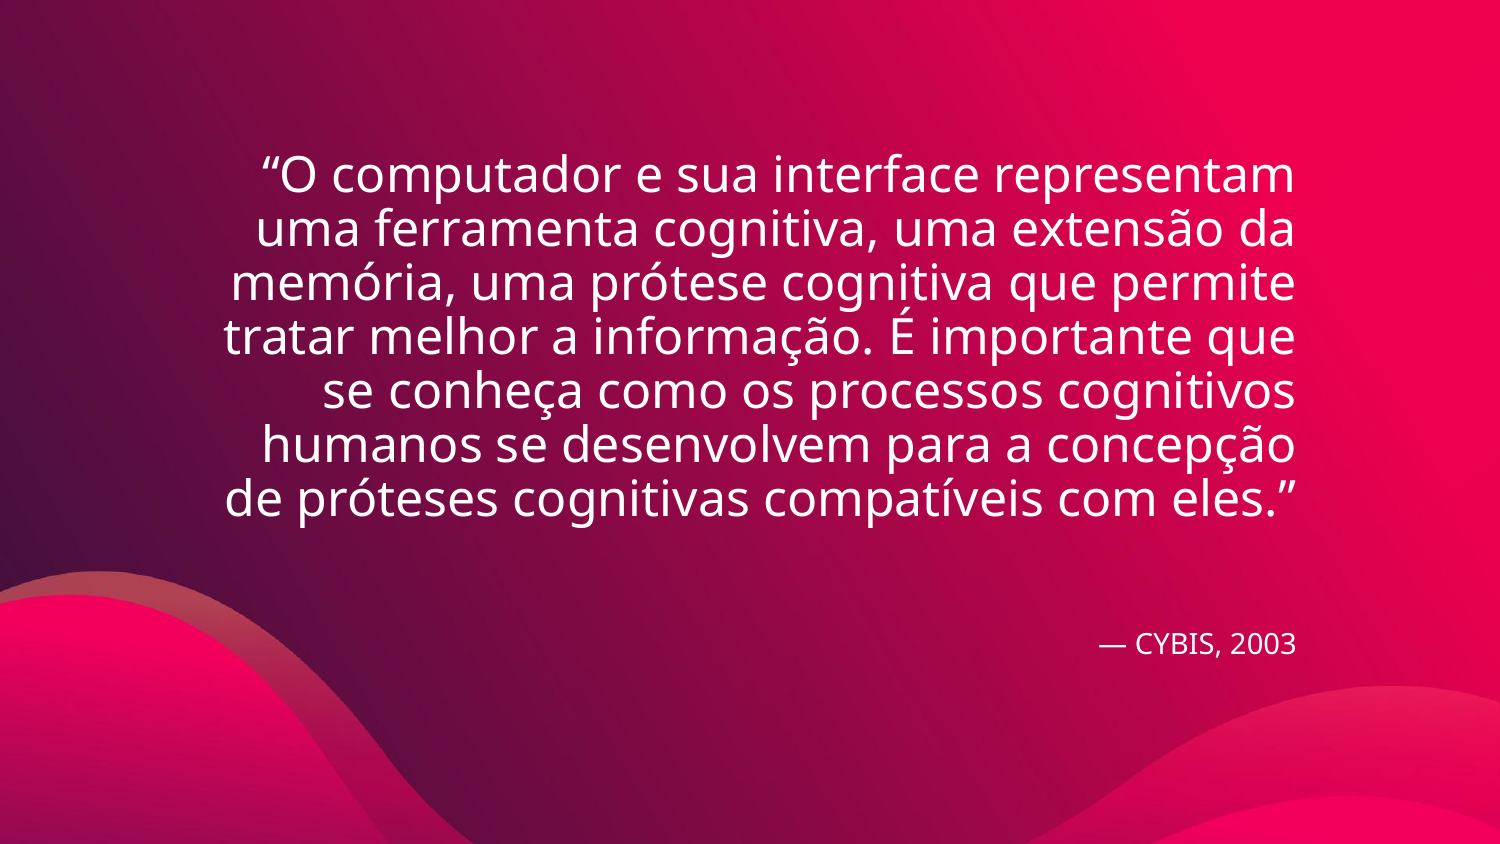

“O computador e sua interface representam uma ferramenta cognitiva, uma extensão da memória, uma prótese cognitiva que permite tratar melhor a informação. É importante que se conheça como os processos cognitivos humanos se desenvolvem para a concepção de próteses cognitivas compatíveis com eles.”
— CYBIS, 2003